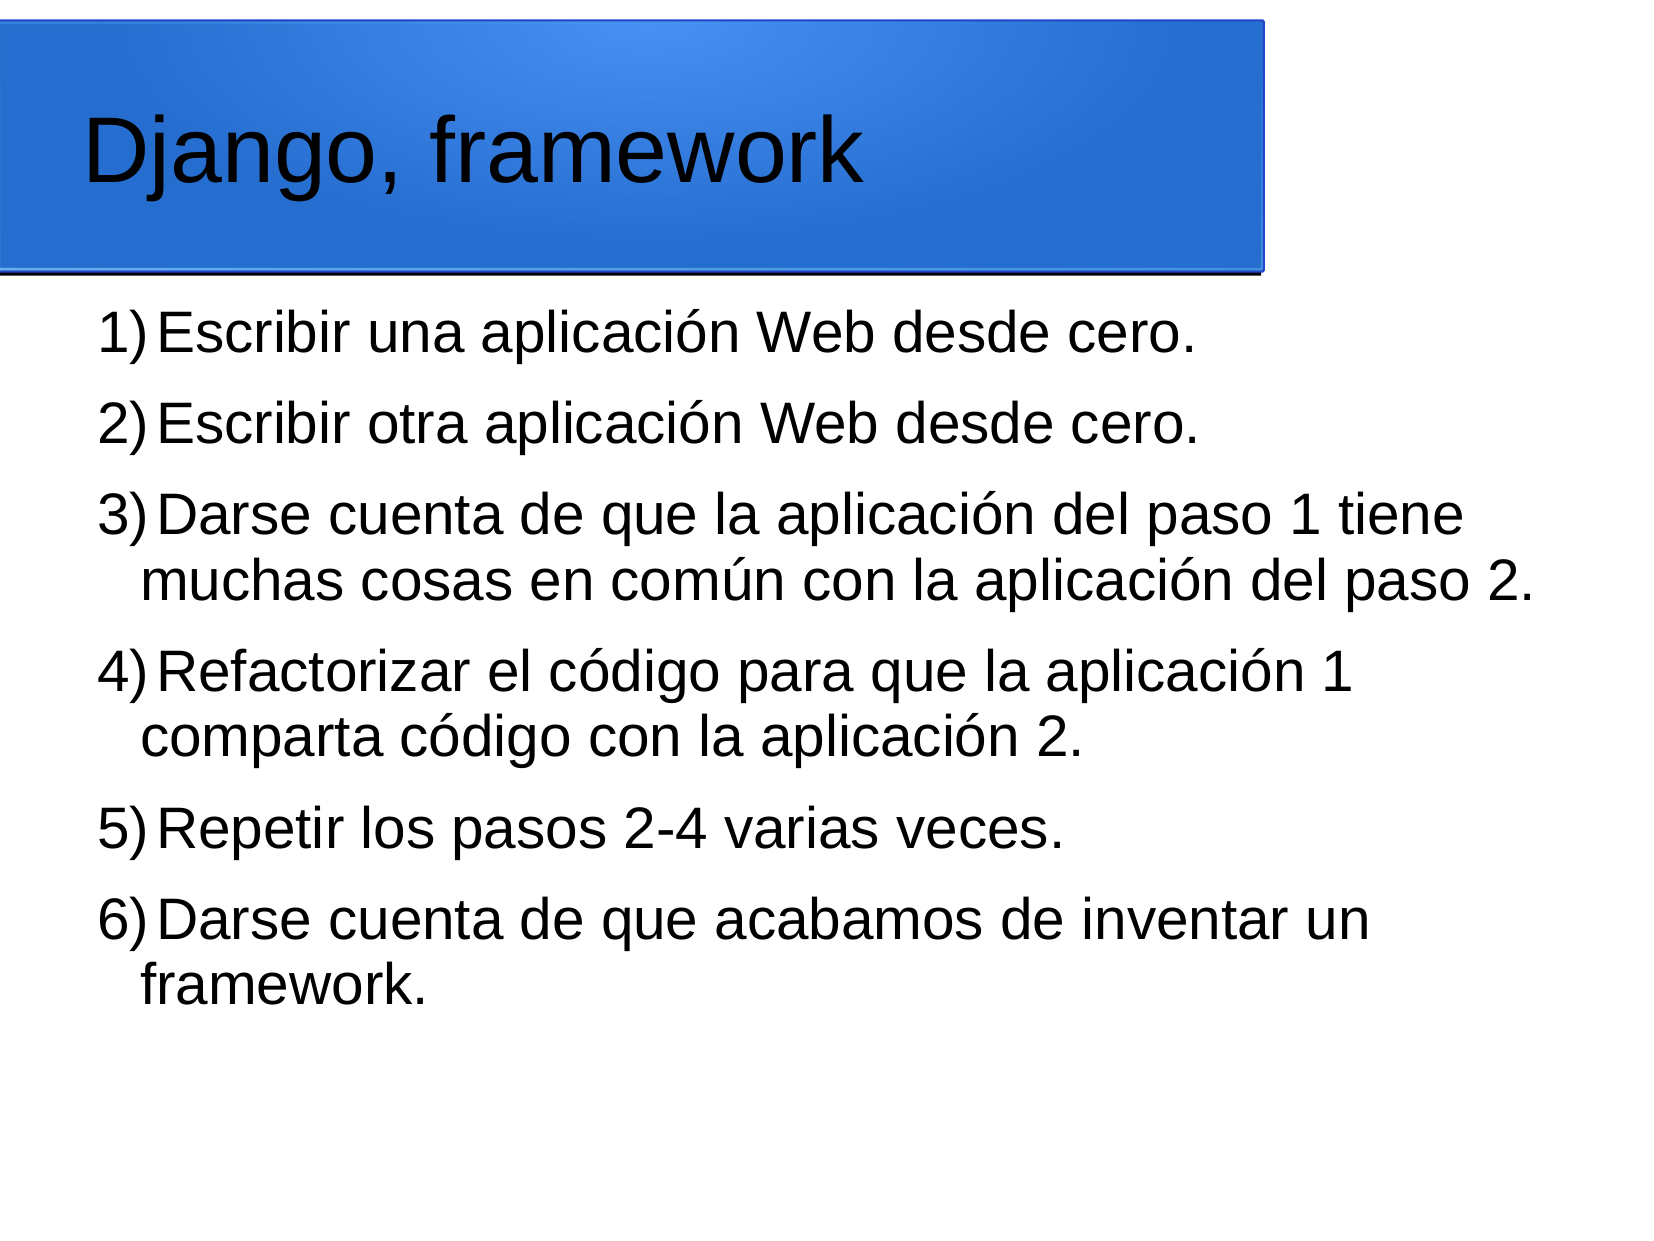

# Django, framework
 Escribir una aplicación Web desde cero.
 Escribir otra aplicación Web desde cero.
 Darse cuenta de que la aplicación del paso 1 tiene muchas cosas en común con la aplicación del paso 2.
 Refactorizar el código para que la aplicación 1 comparta código con la aplicación 2.
 Repetir los pasos 2-4 varias veces.
 Darse cuenta de que acabamos de inventar un framework.